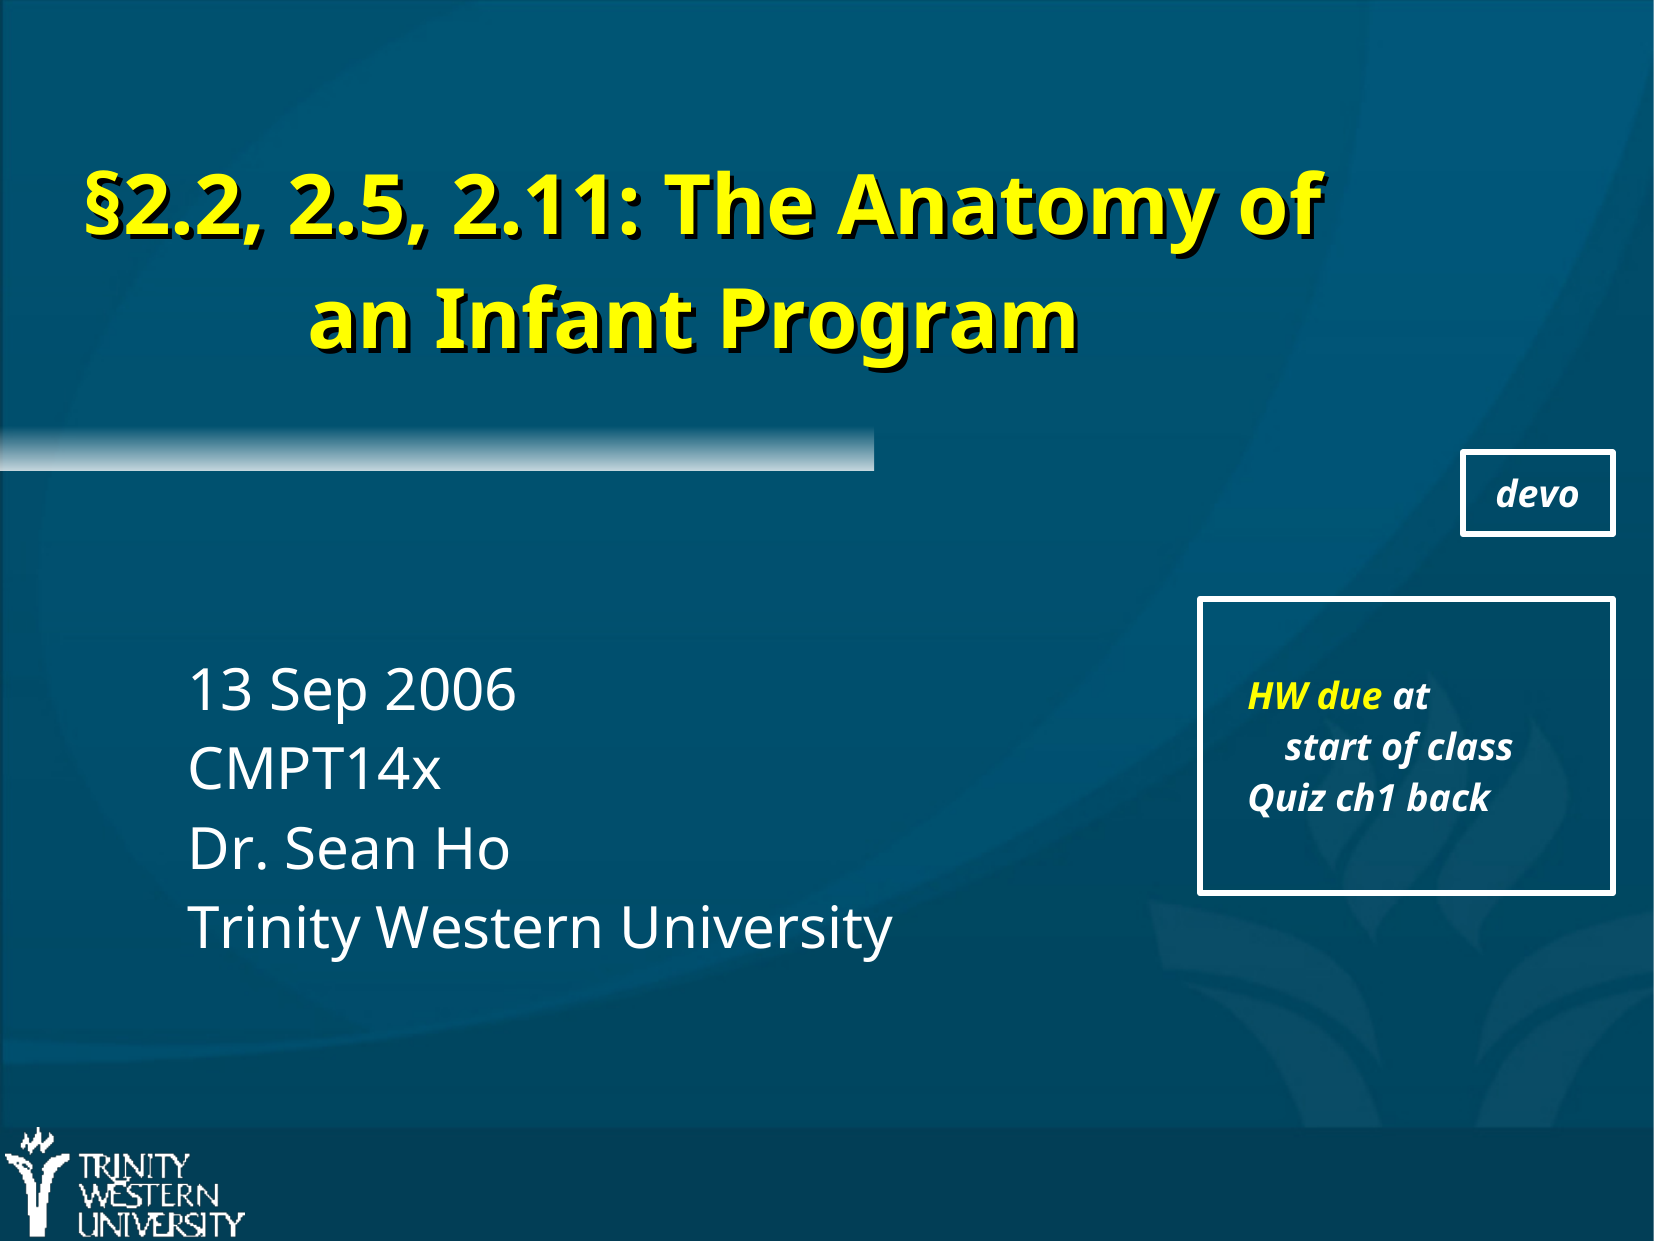

# §2.2, 2.5, 2.11: The Anatomy of an Infant Program
devo
13 Sep 2006
CMPT14x
Dr. Sean Ho
Trinity Western University
HW due at
start of class
Quiz ch1 back